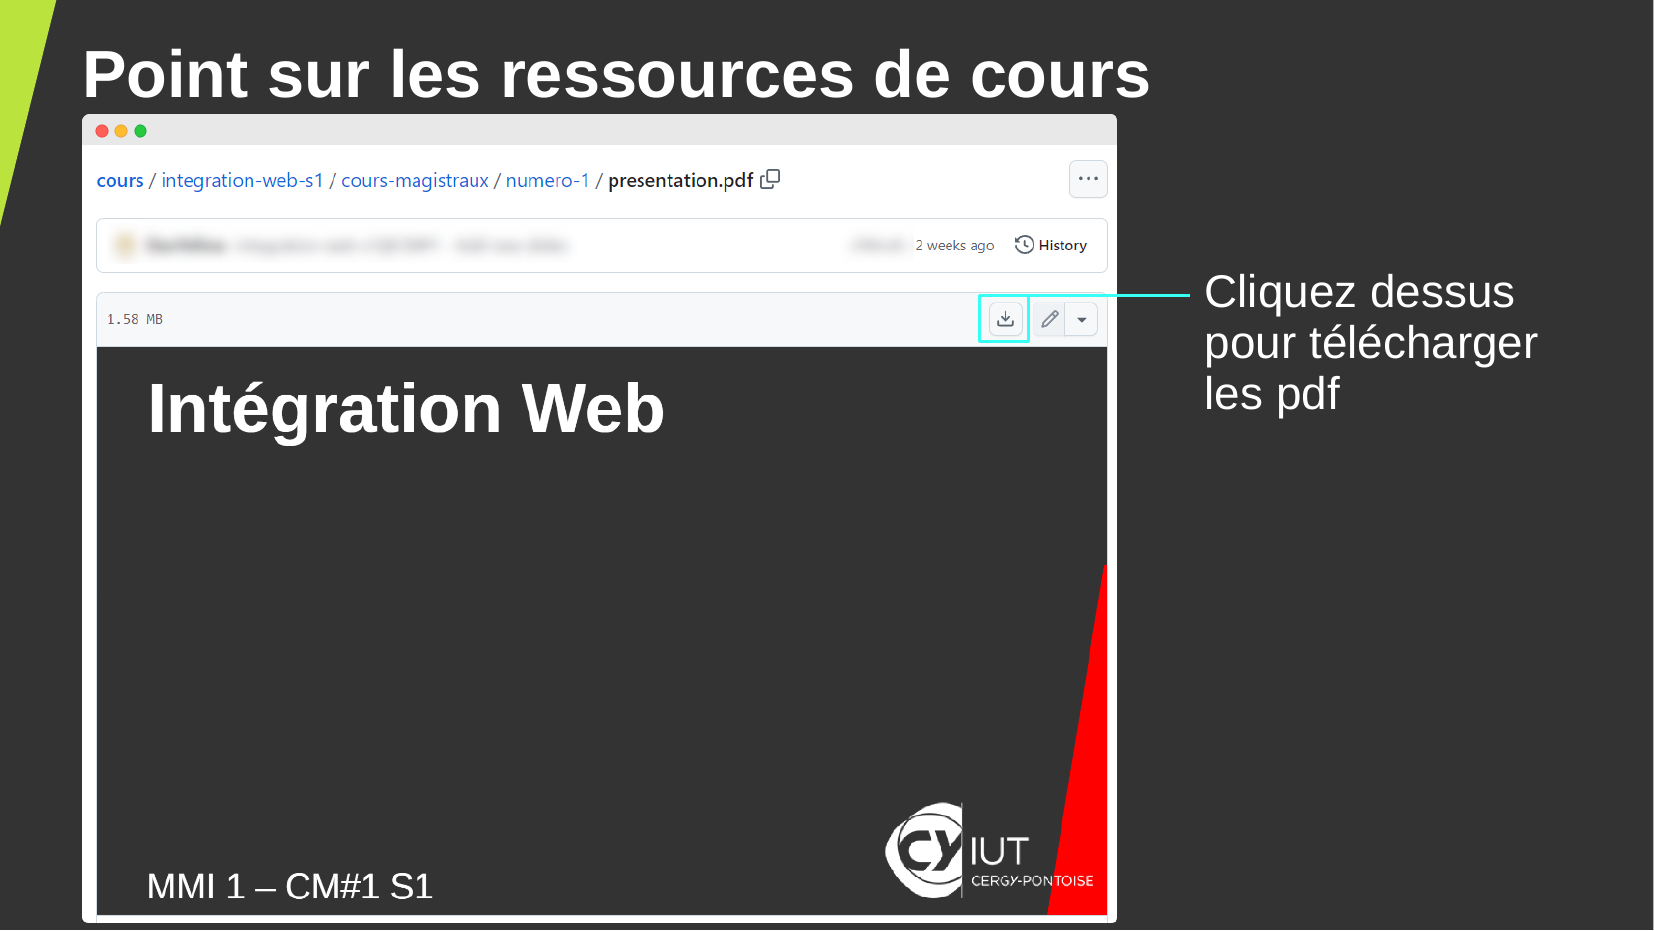

Point sur les ressources de cours
# Cliquez dessus pour télécharger les pdf